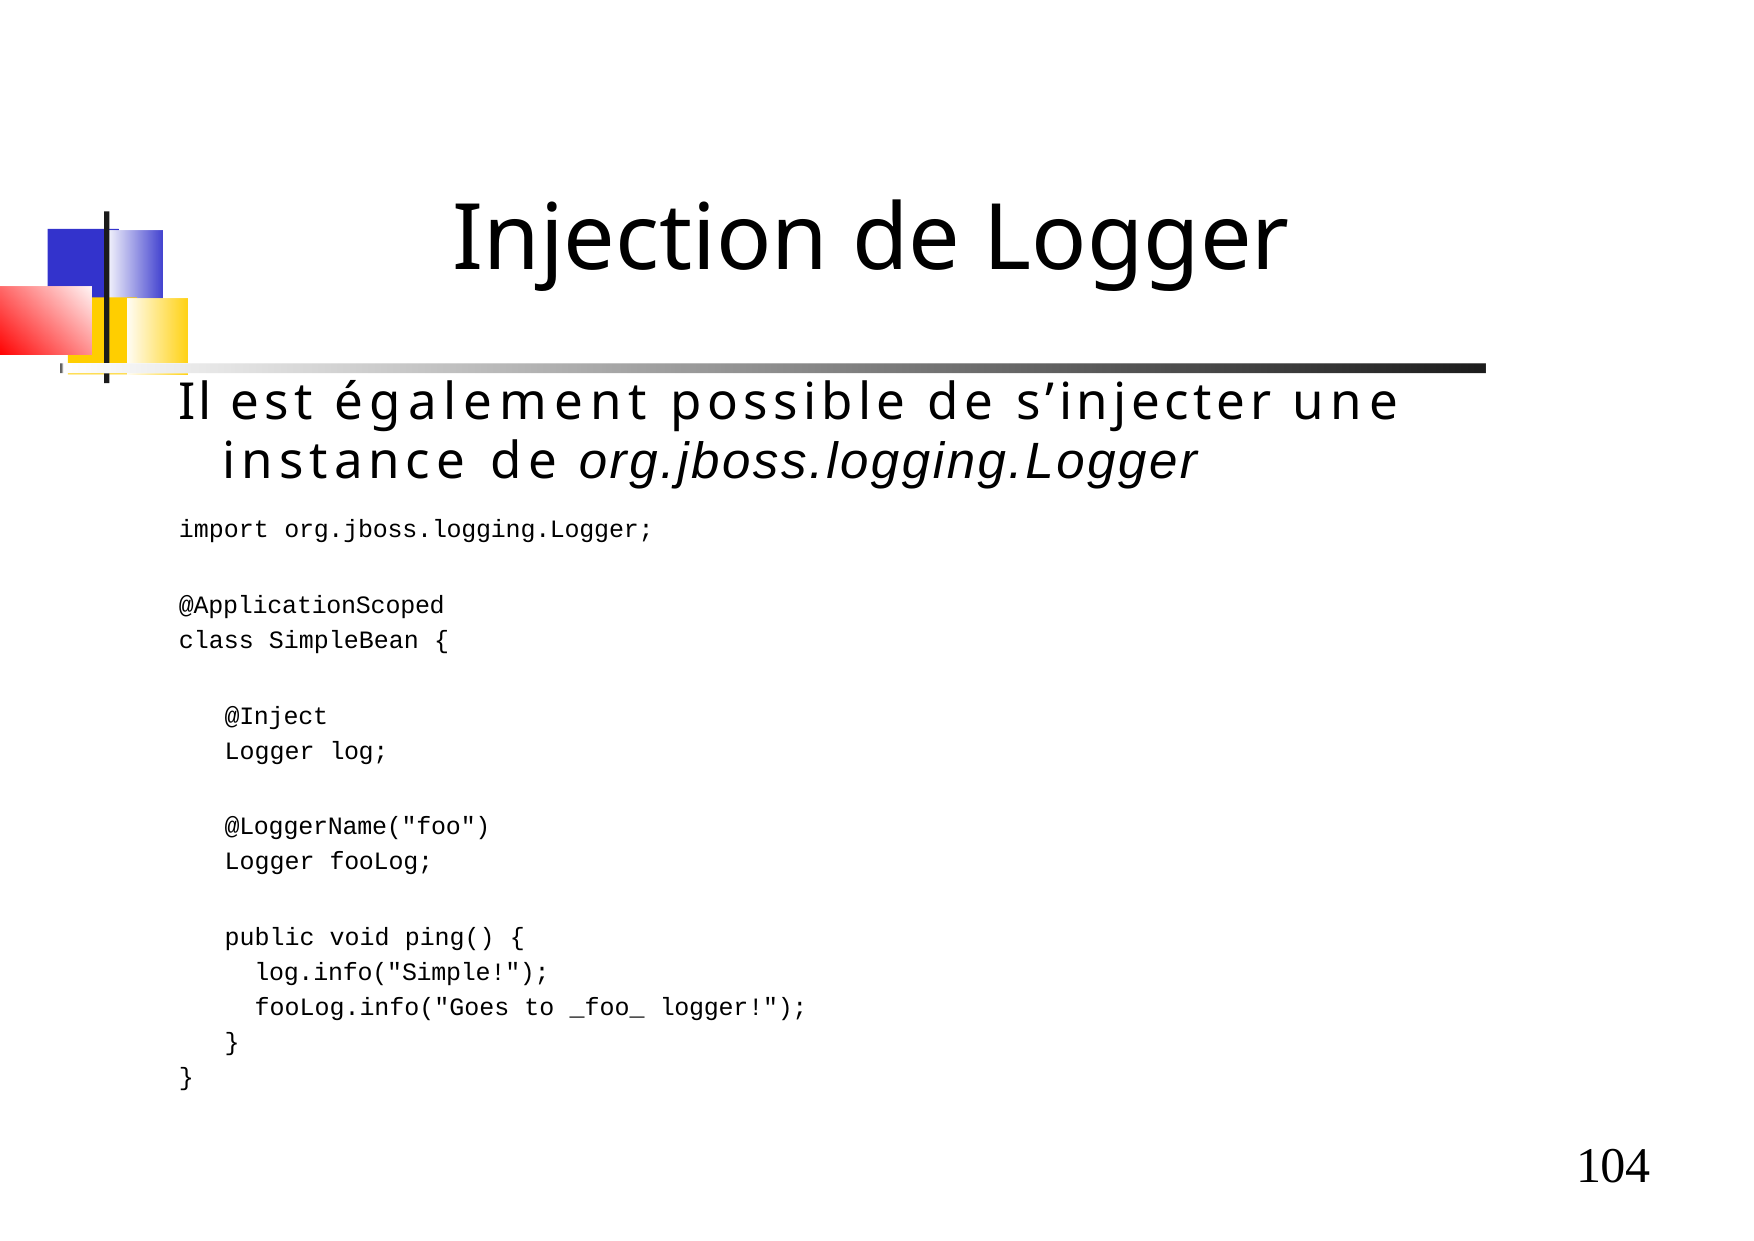

# Injection de Logger
Il est également possible de s’injecter une instance de org.jboss.logging.Logger
import org.jboss.logging.Logger;
@ApplicationScoped class SimpleBean {
@Inject Logger log;
@LoggerName("foo") Logger fooLog;
public void ping() {
 log.info("Simple!");
 fooLog.info("Goes to _foo_ logger!");
}
}
104